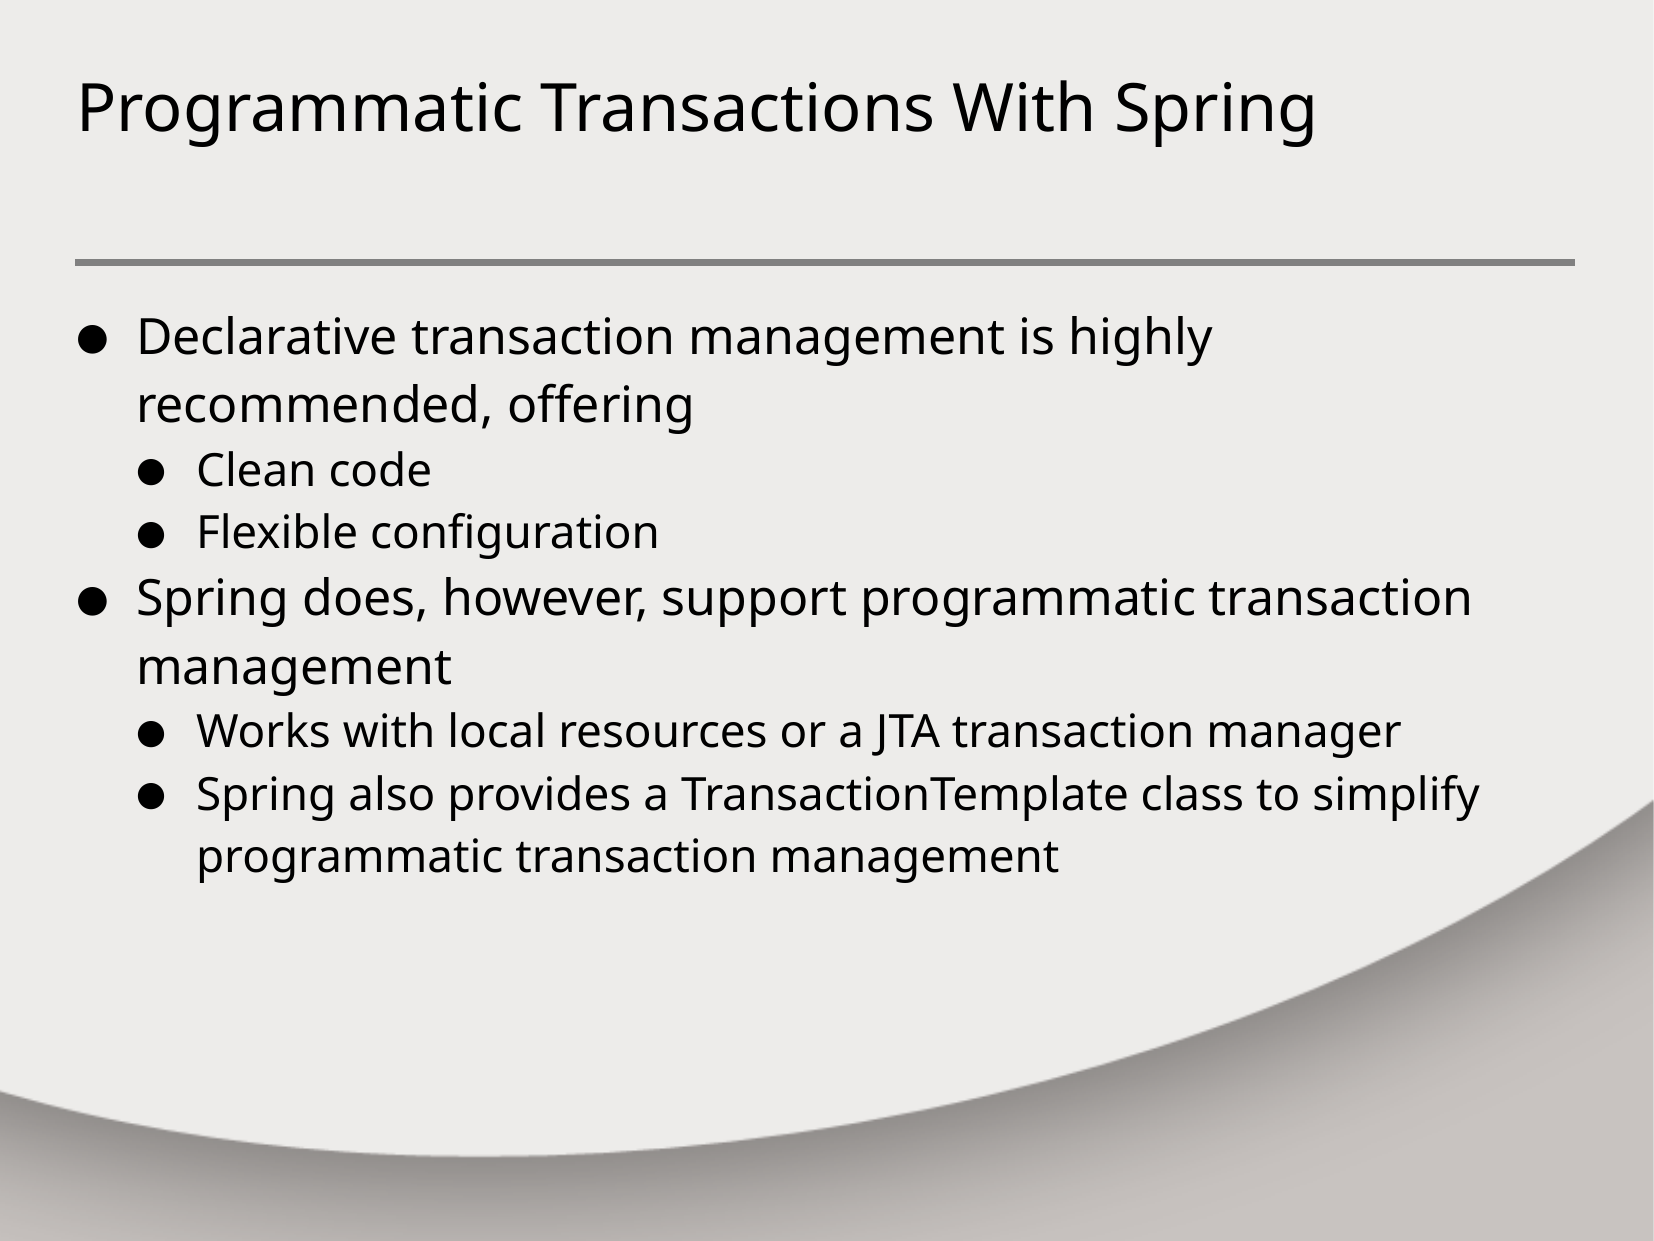

# Programmatic Transactions With Spring
Declarative transaction management is highly recommended, offering
Clean code
Flexible configuration
Spring does, however, support programmatic transaction management
Works with local resources or a JTA transaction manager
Spring also provides a TransactionTemplate class to simplify programmatic transaction management